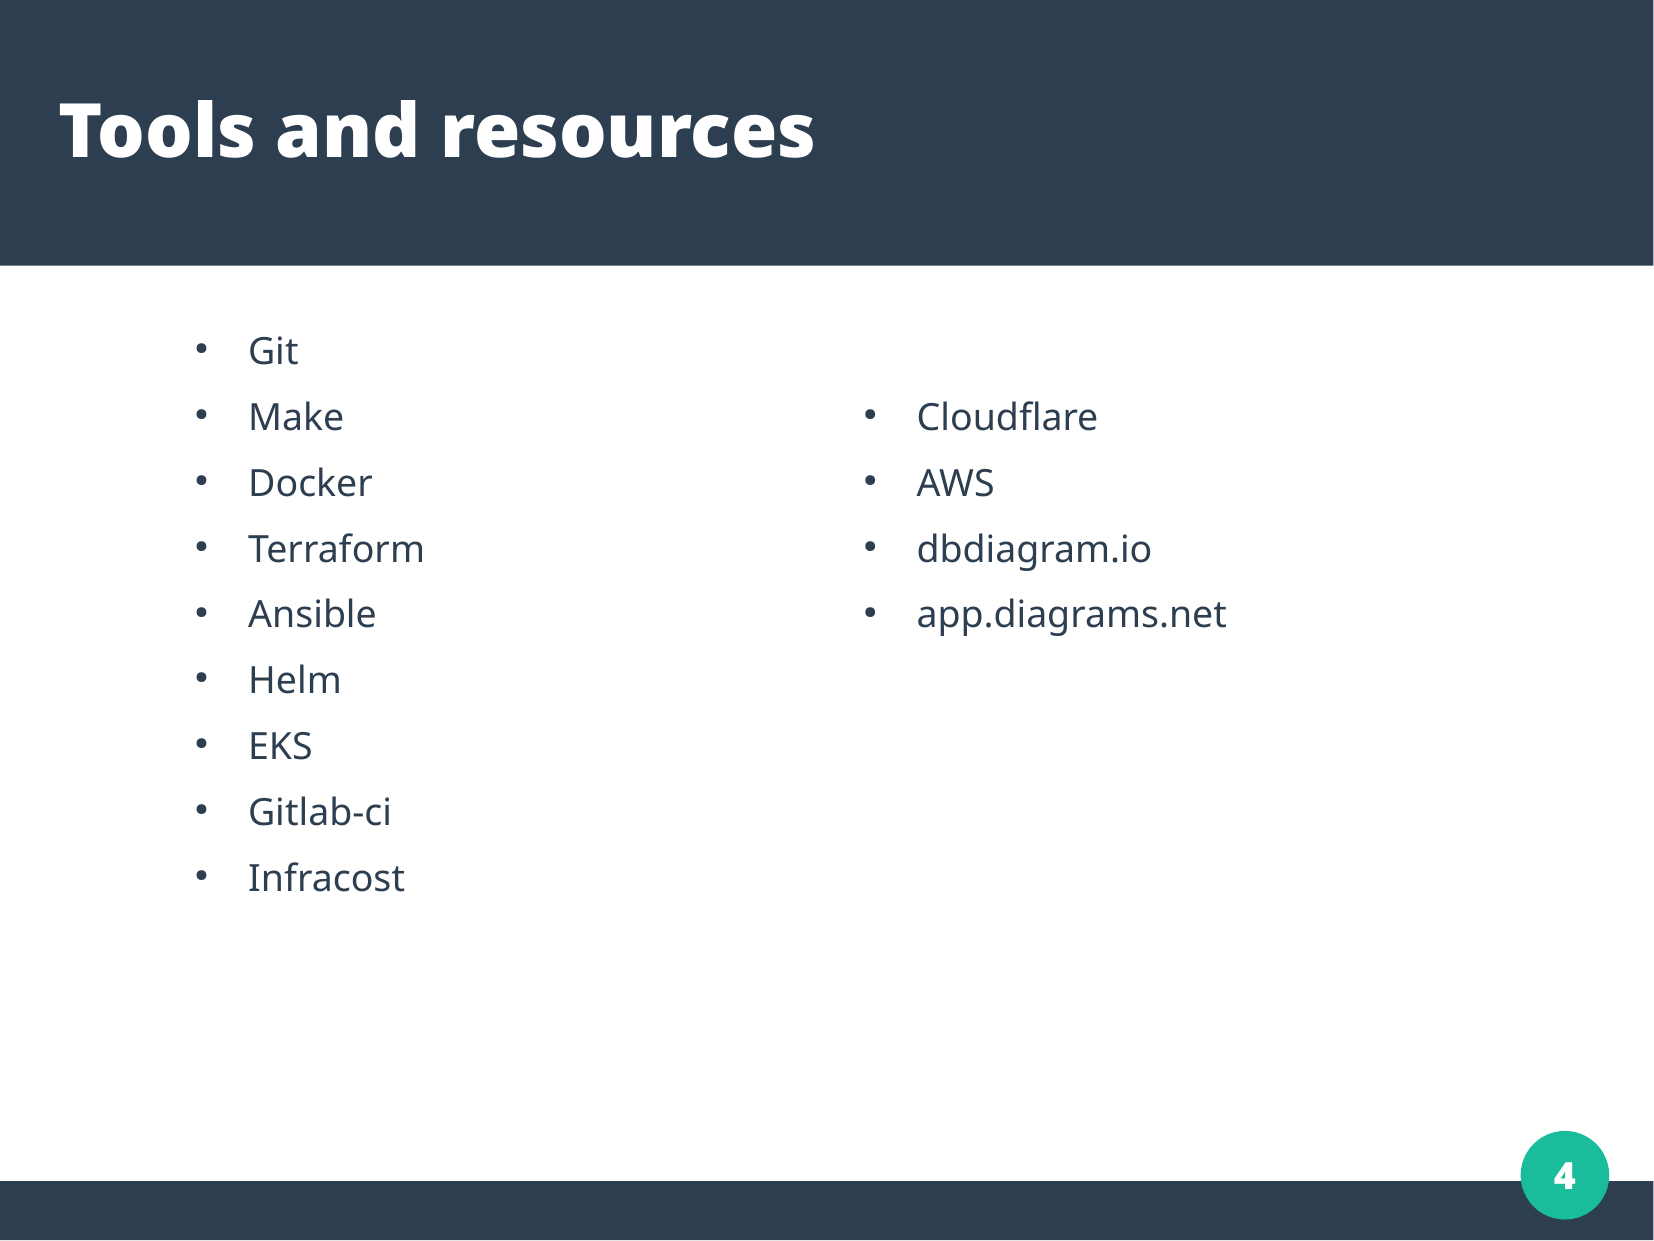

# Tools and resources
Git
Make
Docker
Terraform
Ansible
Helm
EKS
Gitlab-ci
Infracost
Cloudflare
AWS
dbdiagram.io
app.diagrams.net
4